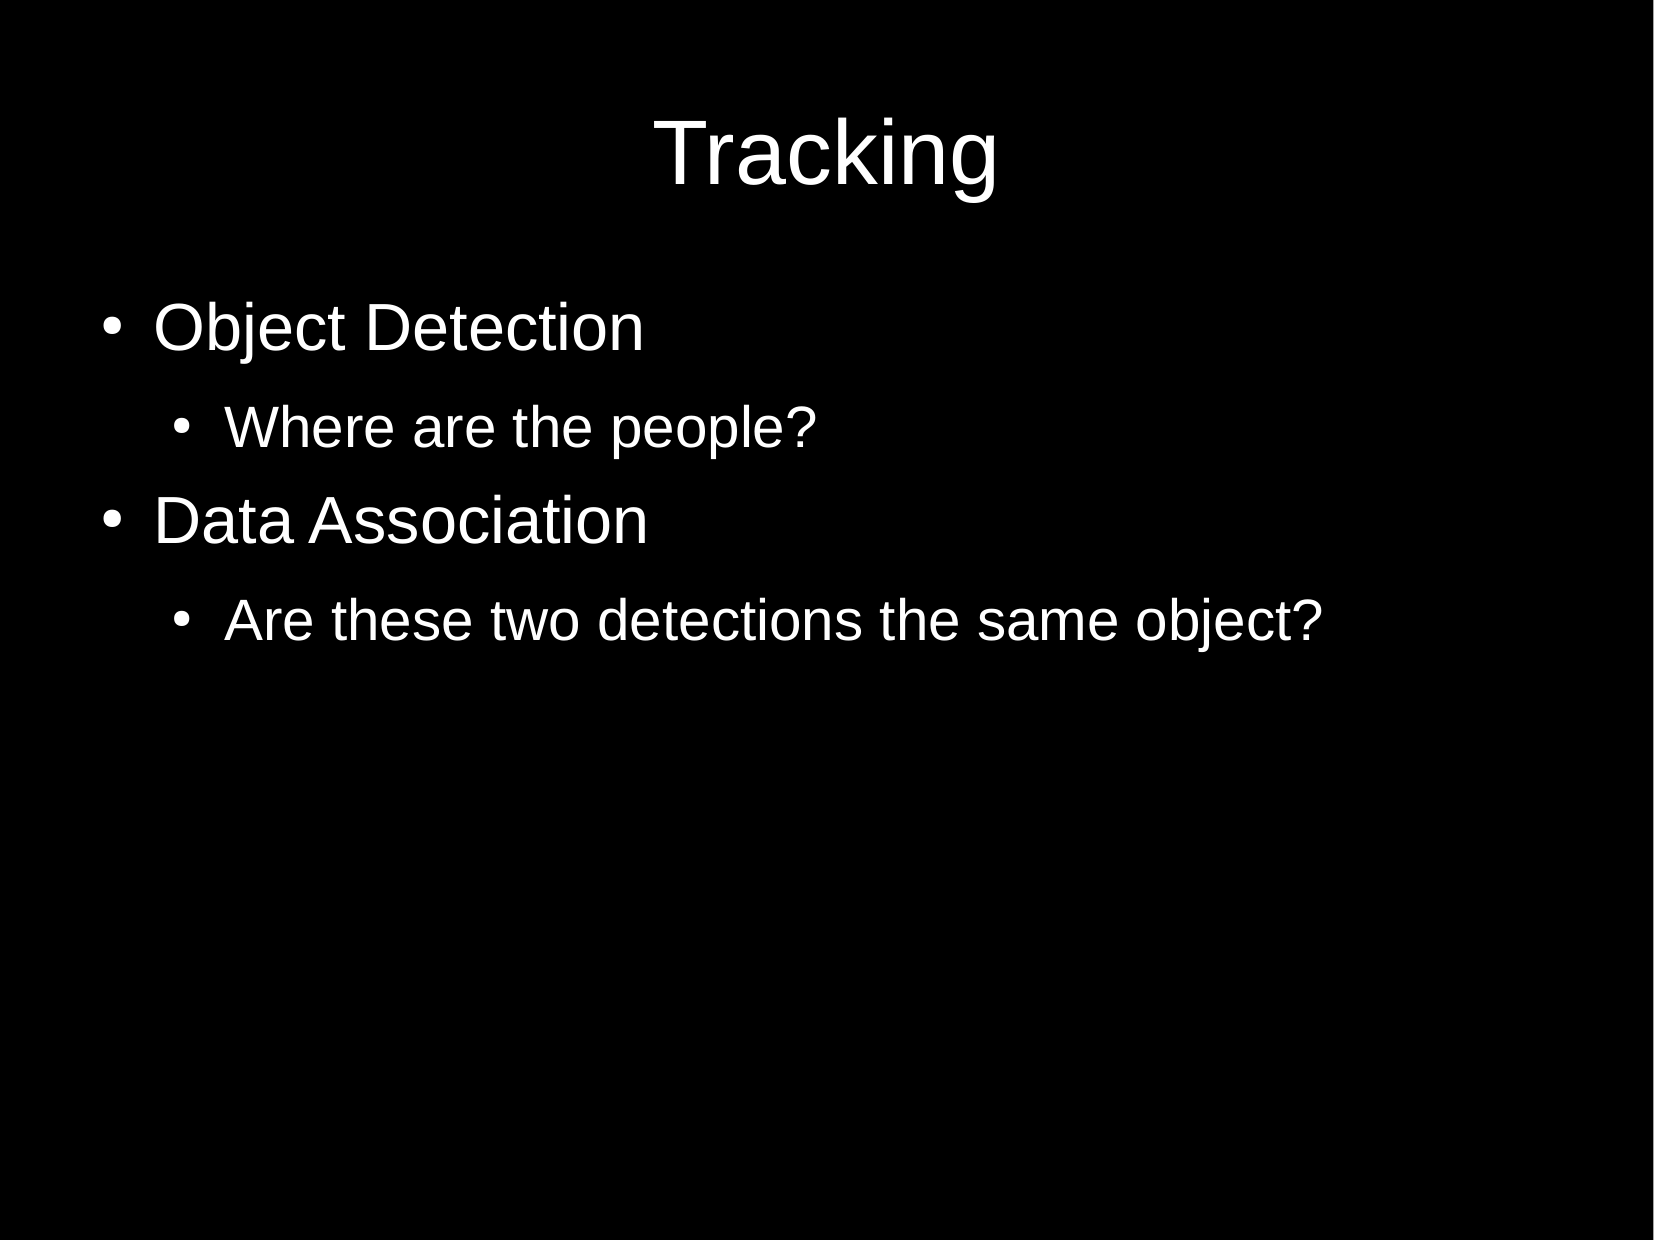

# Tracking
Object Detection
Where are the people?
Data Association
Are these two detections the same object?